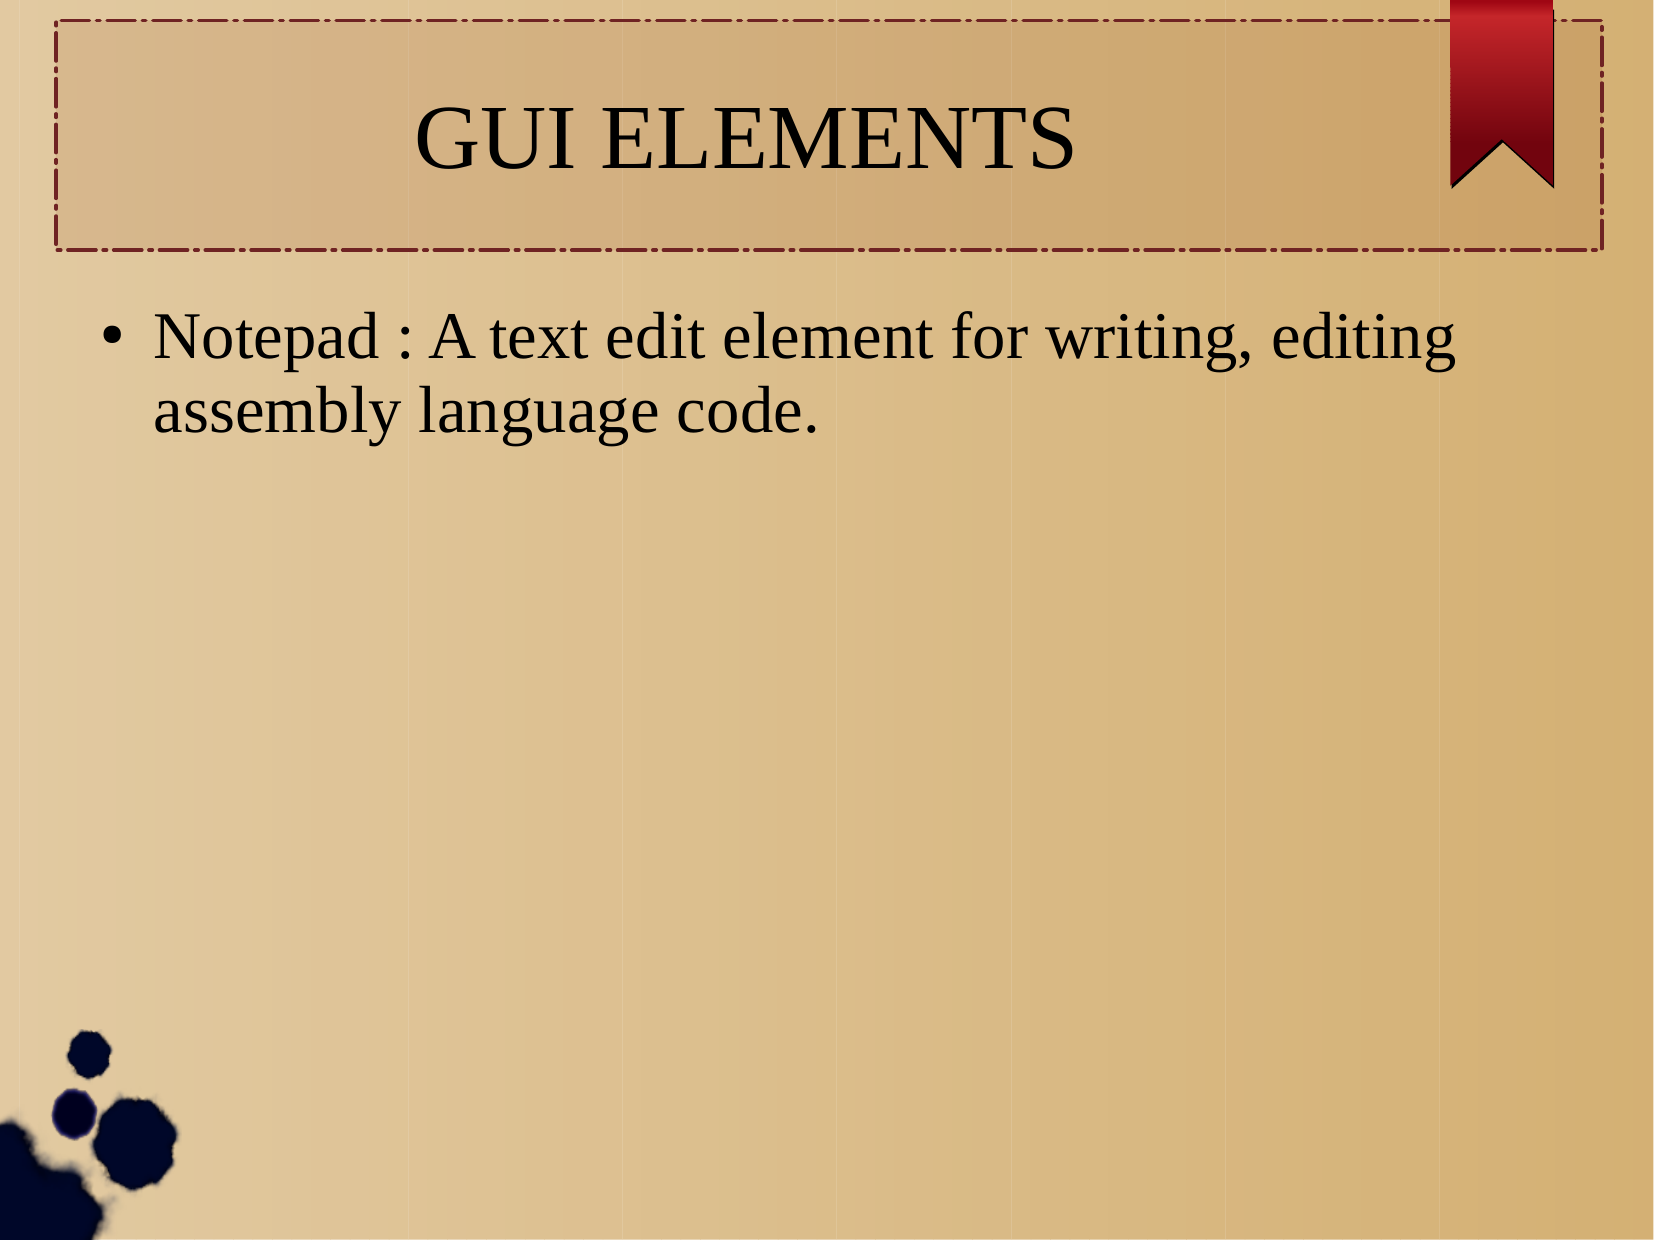

# GUI ELEMENTS
Notepad : A text edit element for writing, editing assembly language code.